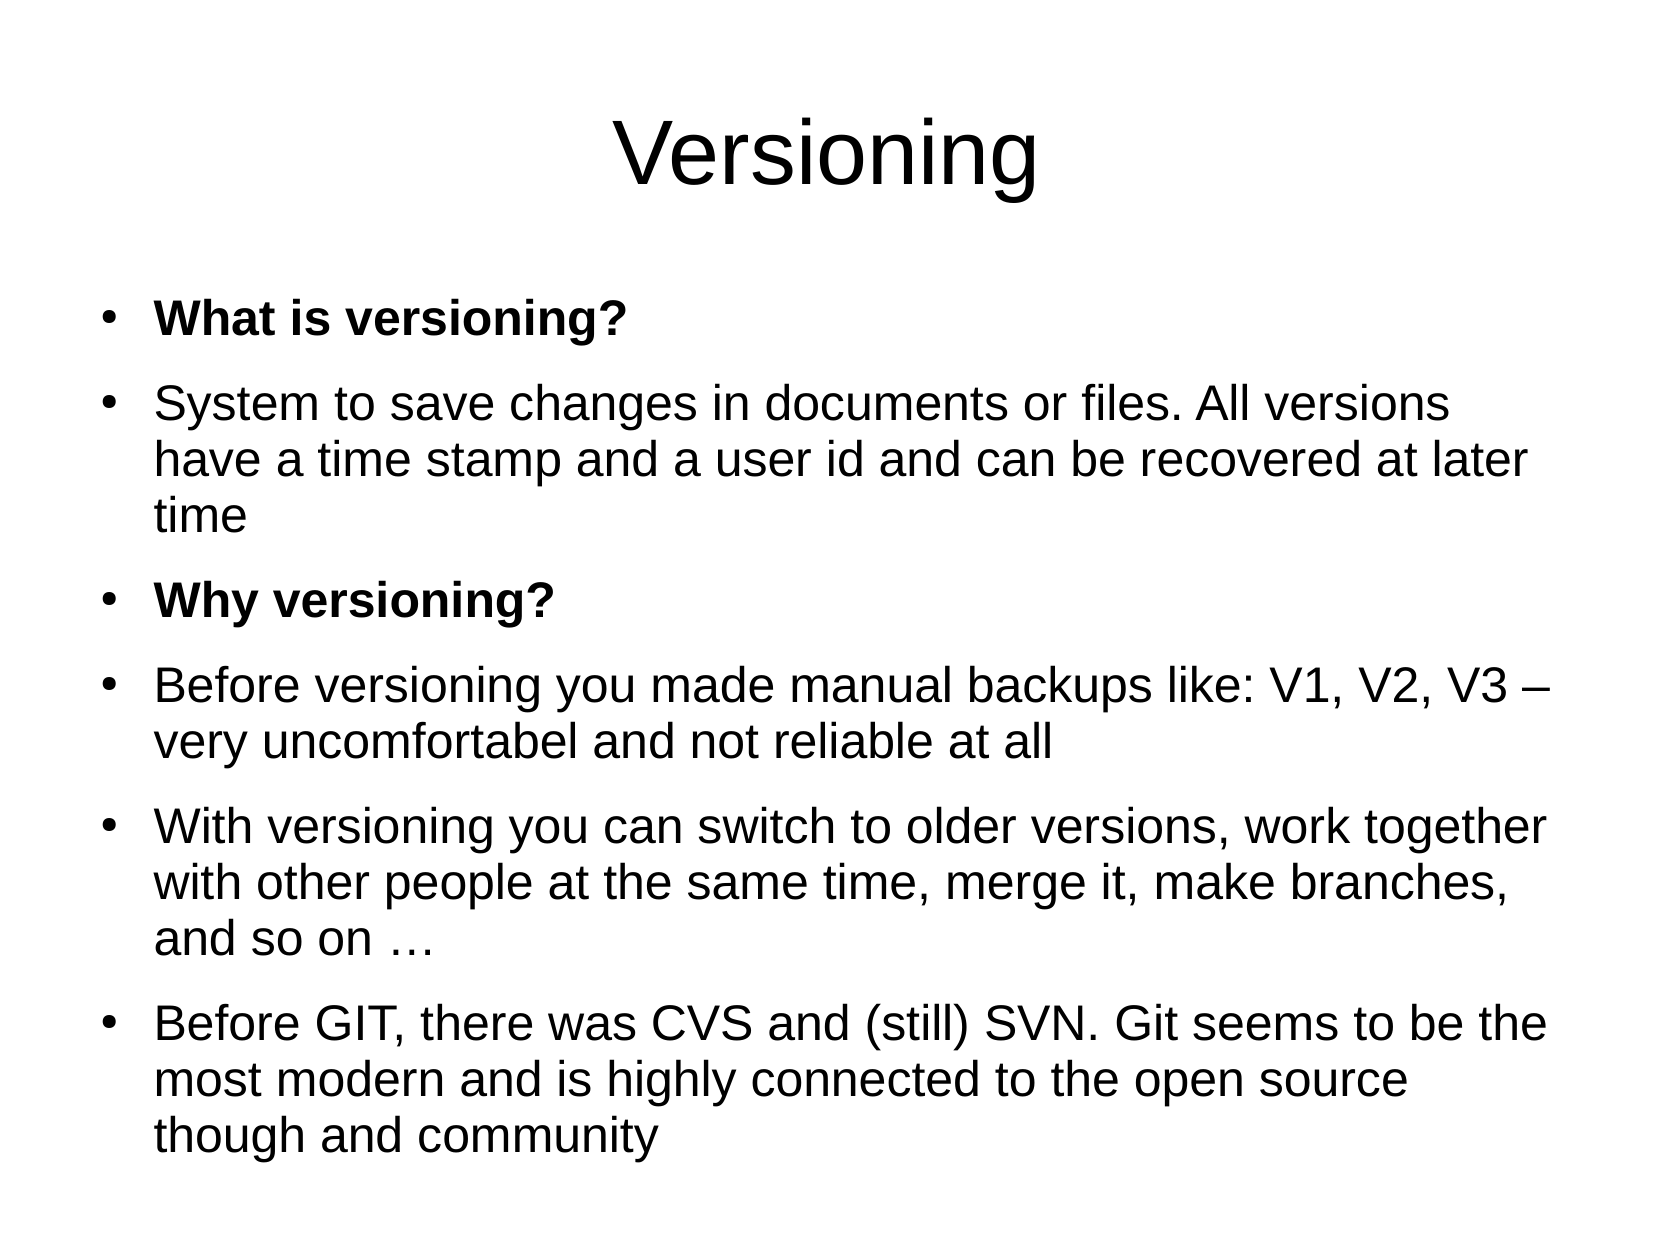

# Versioning
What is versioning?
System to save changes in documents or files. All versions have a time stamp and a user id and can be recovered at later time
Why versioning?
Before versioning you made manual backups like: V1, V2, V3 – very uncomfortabel and not reliable at all
With versioning you can switch to older versions, work together with other people at the same time, merge it, make branches, and so on …
Before GIT, there was CVS and (still) SVN. Git seems to be the most modern and is highly connected to the open source though and community